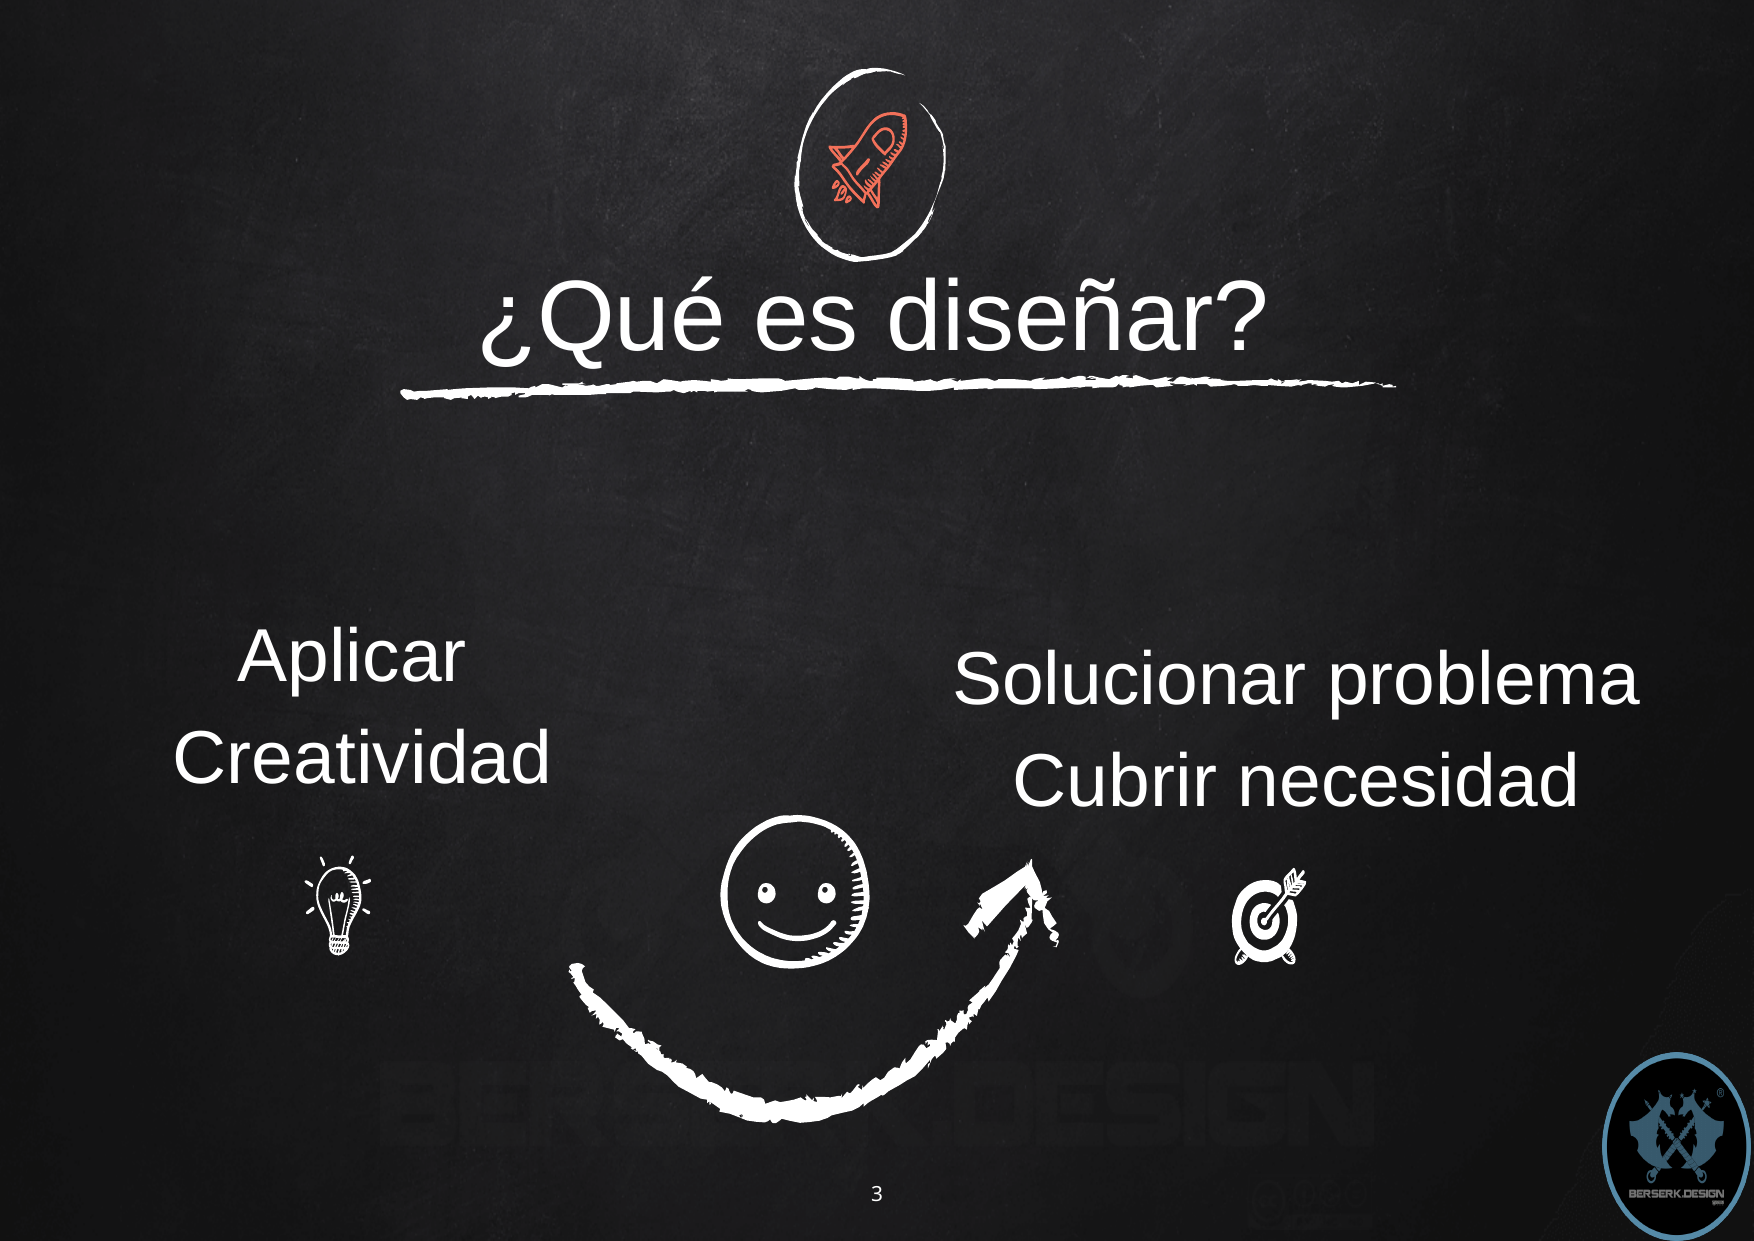

# ¿Qué es diseñar?
Aplicar
 Creatividad
Solucionar problema
Cubrir necesidad